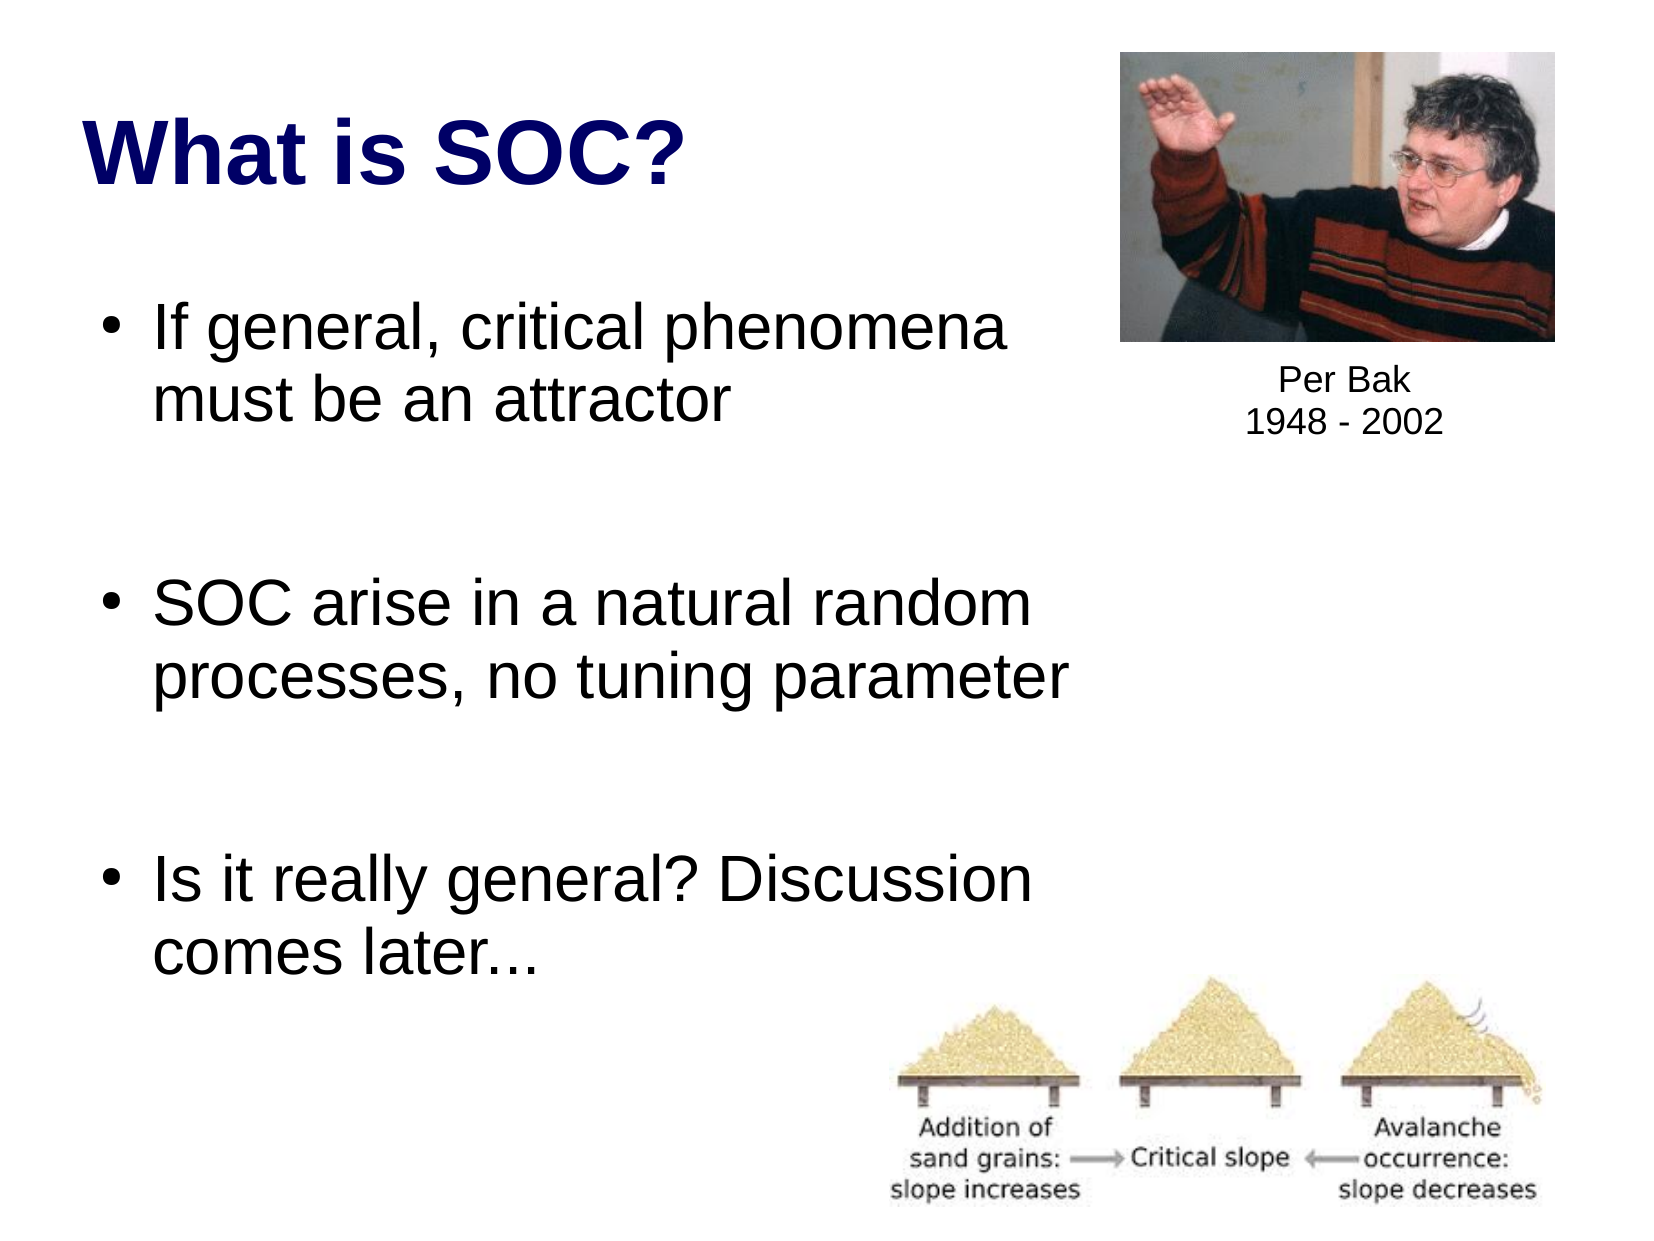

# What is SOC?
If general, critical phenomena must be an attractor
SOC arise in a natural random processes, no tuning parameter
Is it really general? Discussion comes later...
Per Bak
1948 - 2002